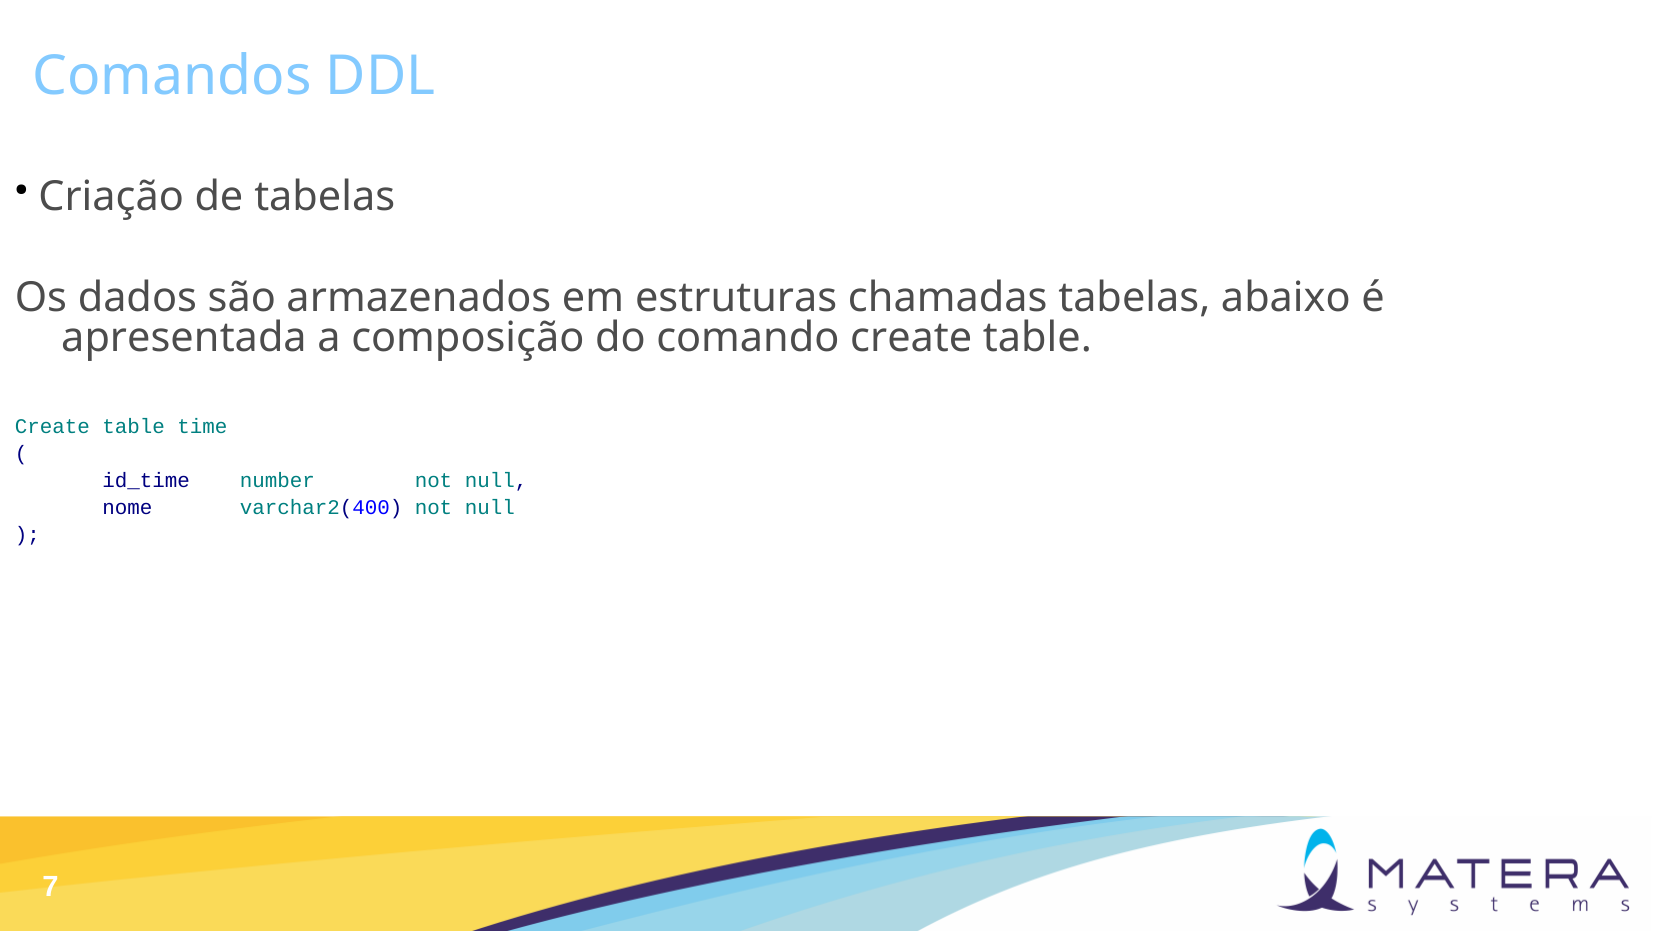

# Comandos DDL
Criação de tabelas
Os dados são armazenados em estruturas chamadas tabelas, abaixo é apresentada a composição do comando create table.
Create table time
(
 id_time number not null,
 nome varchar2(400) not null
);